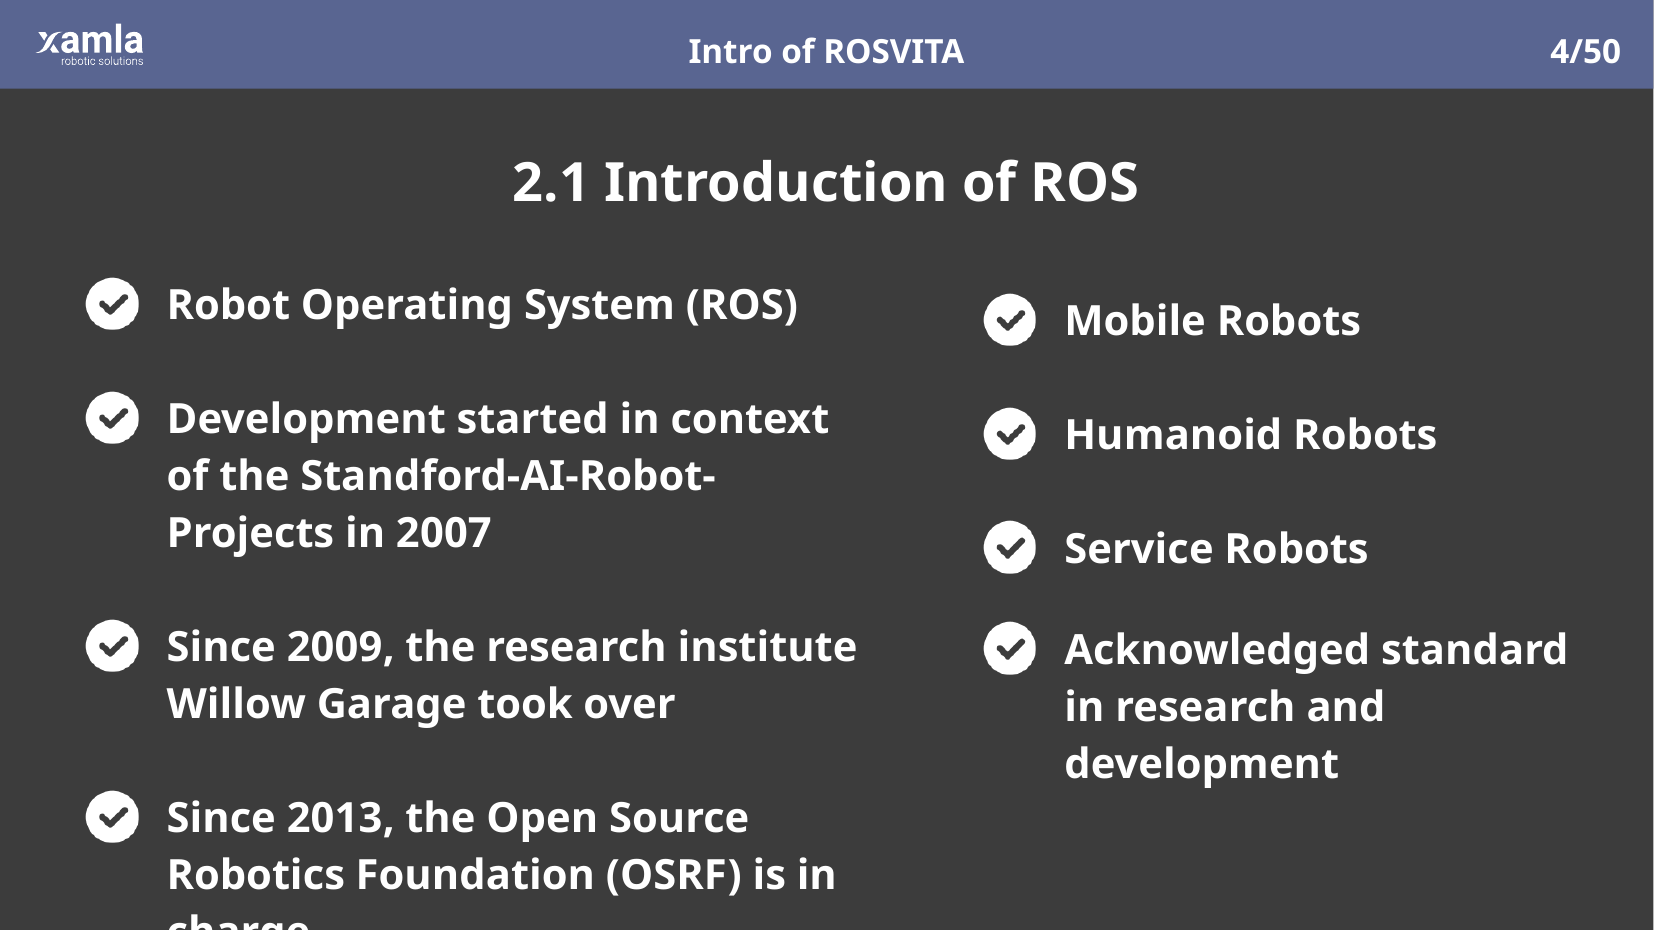

Intro of ROSVITA
4/50
2.1 Introduction of ROS
Robot Operating System (ROS)
Development started in context of the Standford-AI-Robot-Projects in 2007
Since 2009, the research institute Willow Garage took over
Since 2013, the Open Source Robotics Foundation (OSRF) is in charge
Mobile Robots
Humanoid Robots
Service Robots
Acknowledged standard in research and development